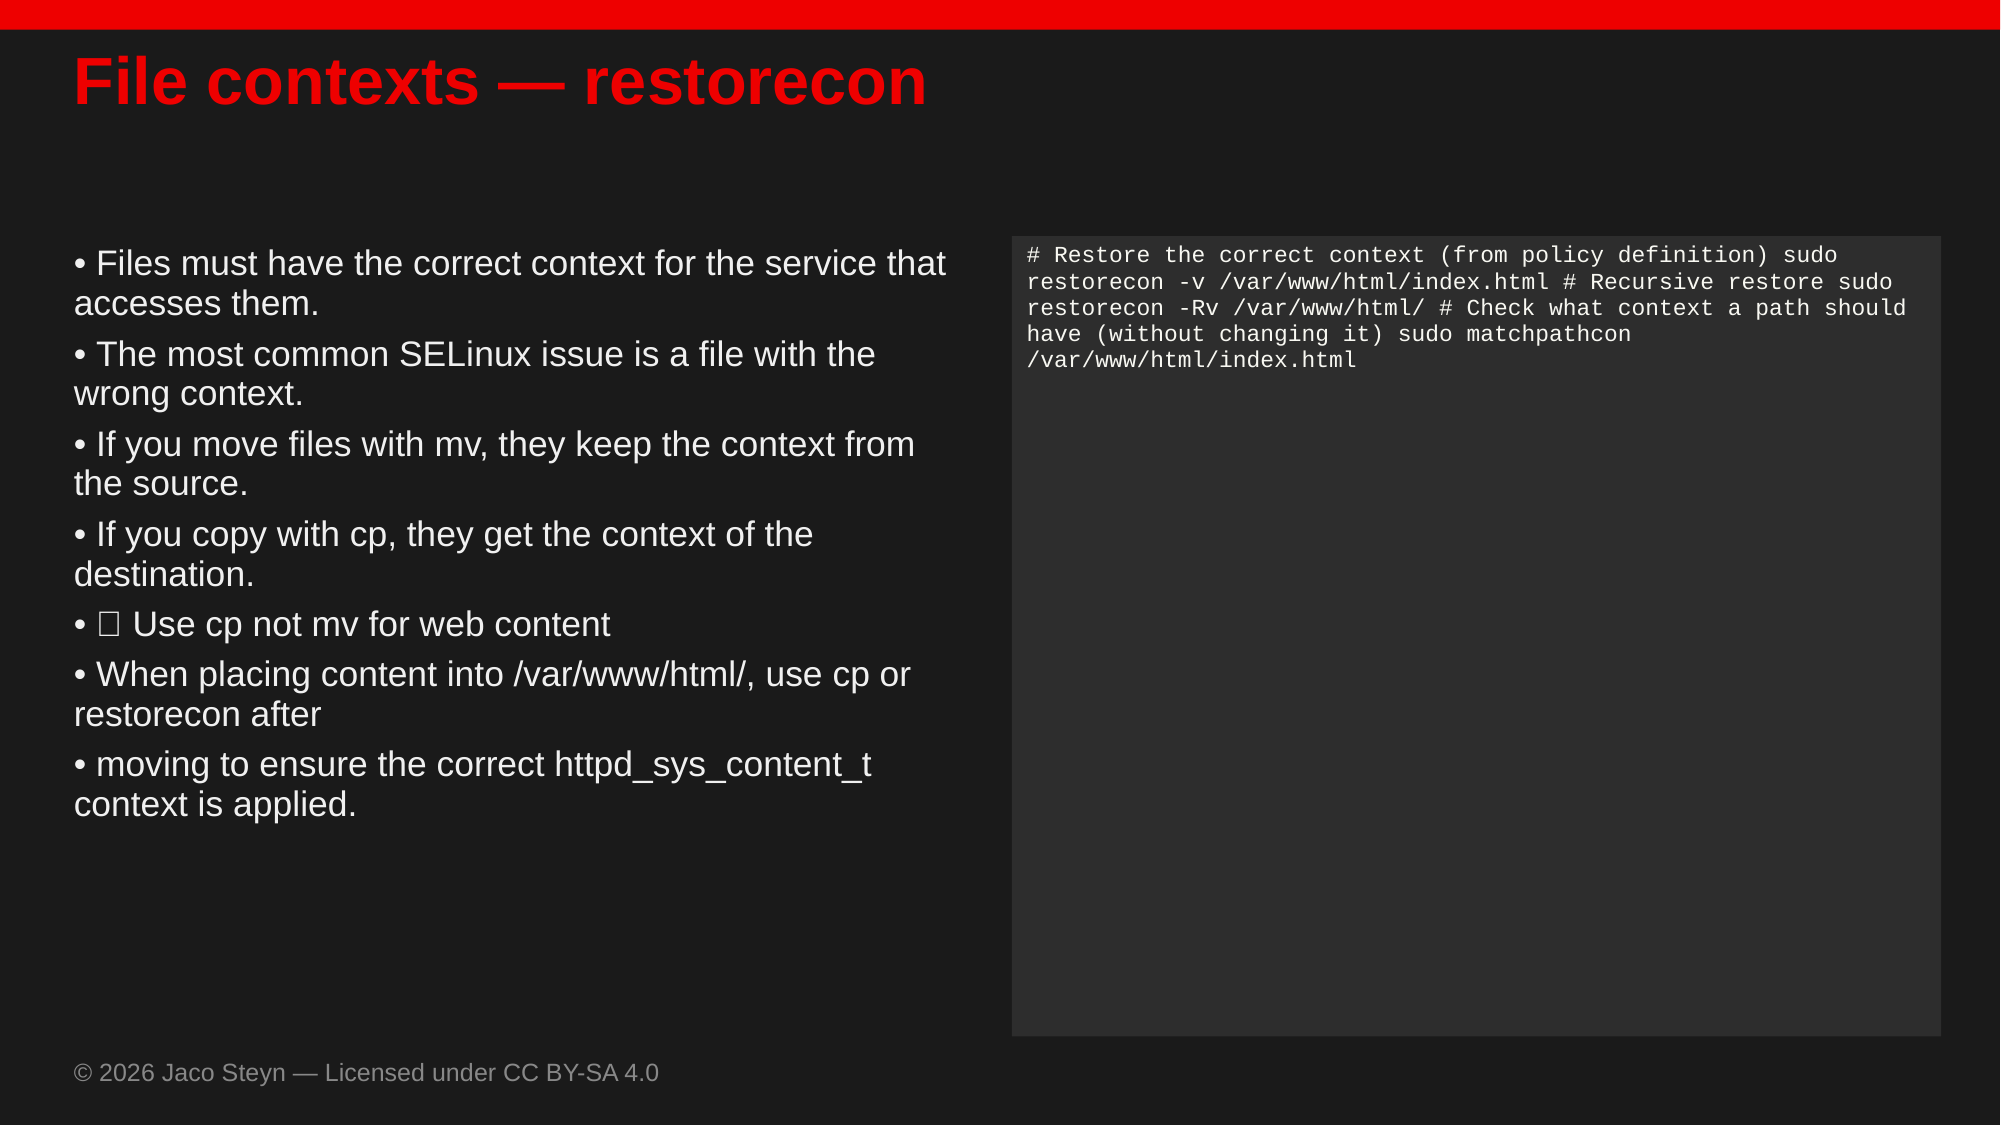

File contexts — restorecon
• Files must have the correct context for the service that accesses them.
• The most common SELinux issue is a file with the wrong context.
• If you move files with mv, they keep the context from the source.
• If you copy with cp, they get the context of the destination.
• 💡 Use cp not mv for web content
• When placing content into /var/www/html/, use cp or restorecon after
• moving to ensure the correct httpd_sys_content_t context is applied.
# Restore the correct context (from policy definition) sudo restorecon -v /var/www/html/index.html # Recursive restore sudo restorecon -Rv /var/www/html/ # Check what context a path should have (without changing it) sudo matchpathcon /var/www/html/index.html
© 2026 Jaco Steyn — Licensed under CC BY-SA 4.0